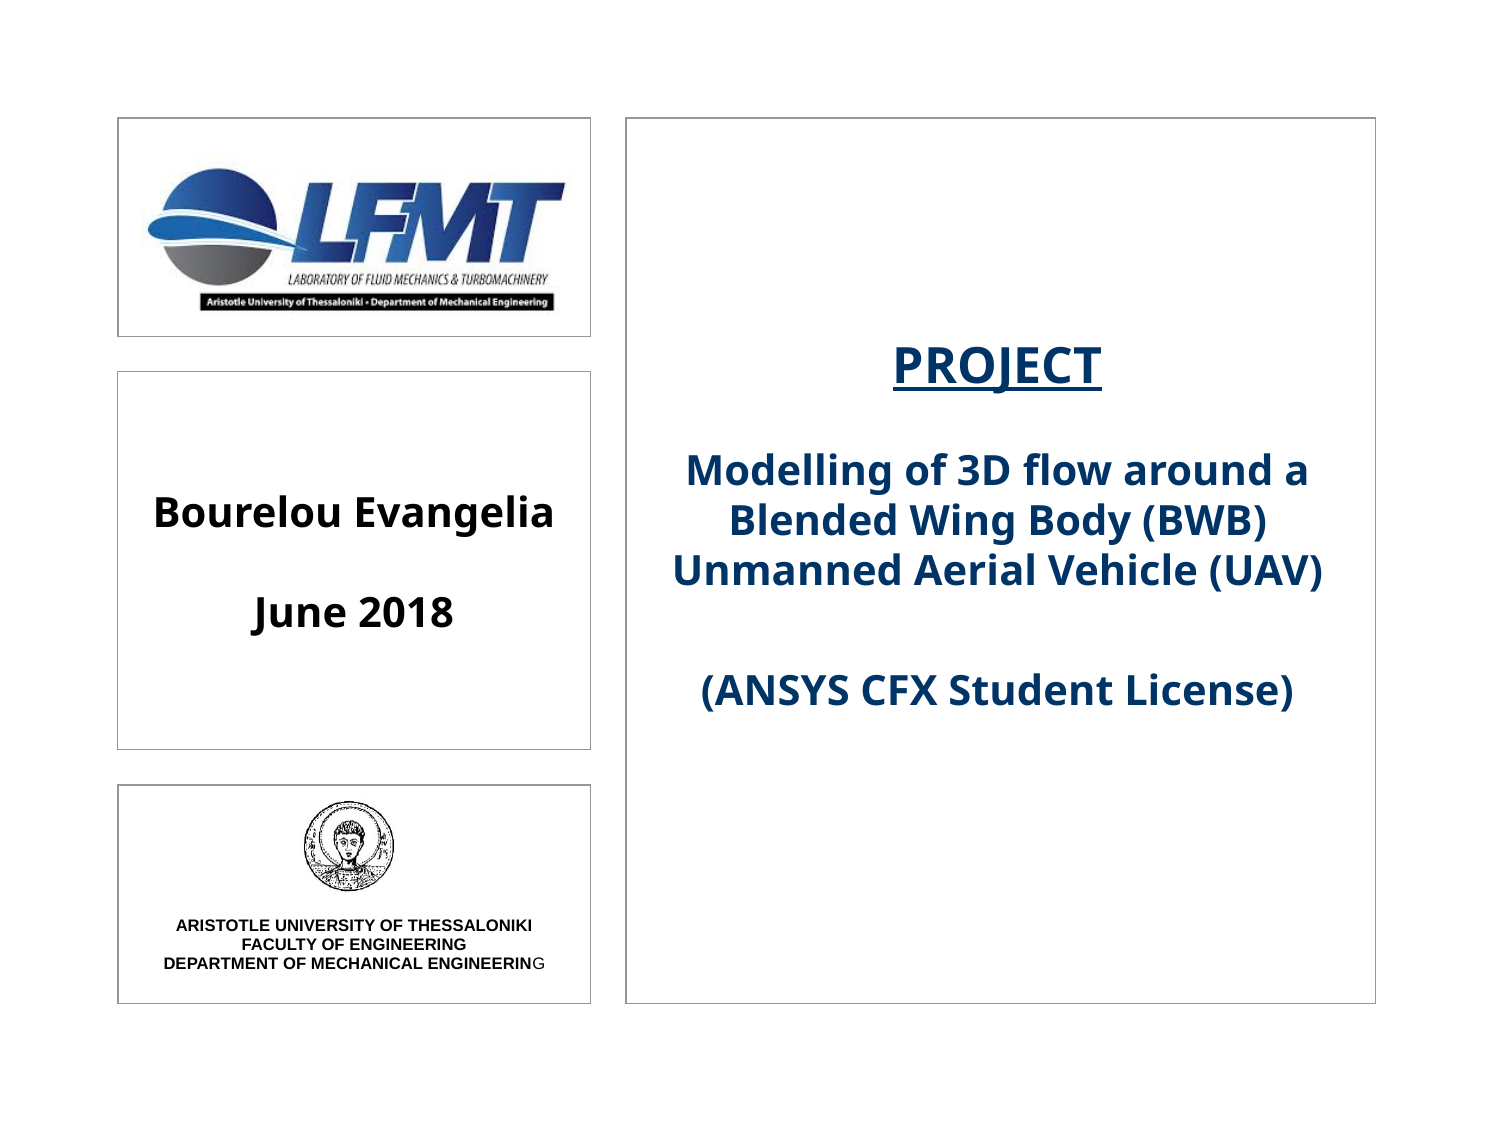

PROJECT
Modelling of 3D flow around a Blended Wing Body (BWB) Unmanned Aerial Vehicle (UAV)
(ANSYS CFX Student License)
# Bourelou Evangelia June 2018
ARISTOTLE UNIVERSITY OF THESSALONIKI
FACULTY OF ENGINEERING
DEPARTMENT OF MECHANICAL ENGINEERING